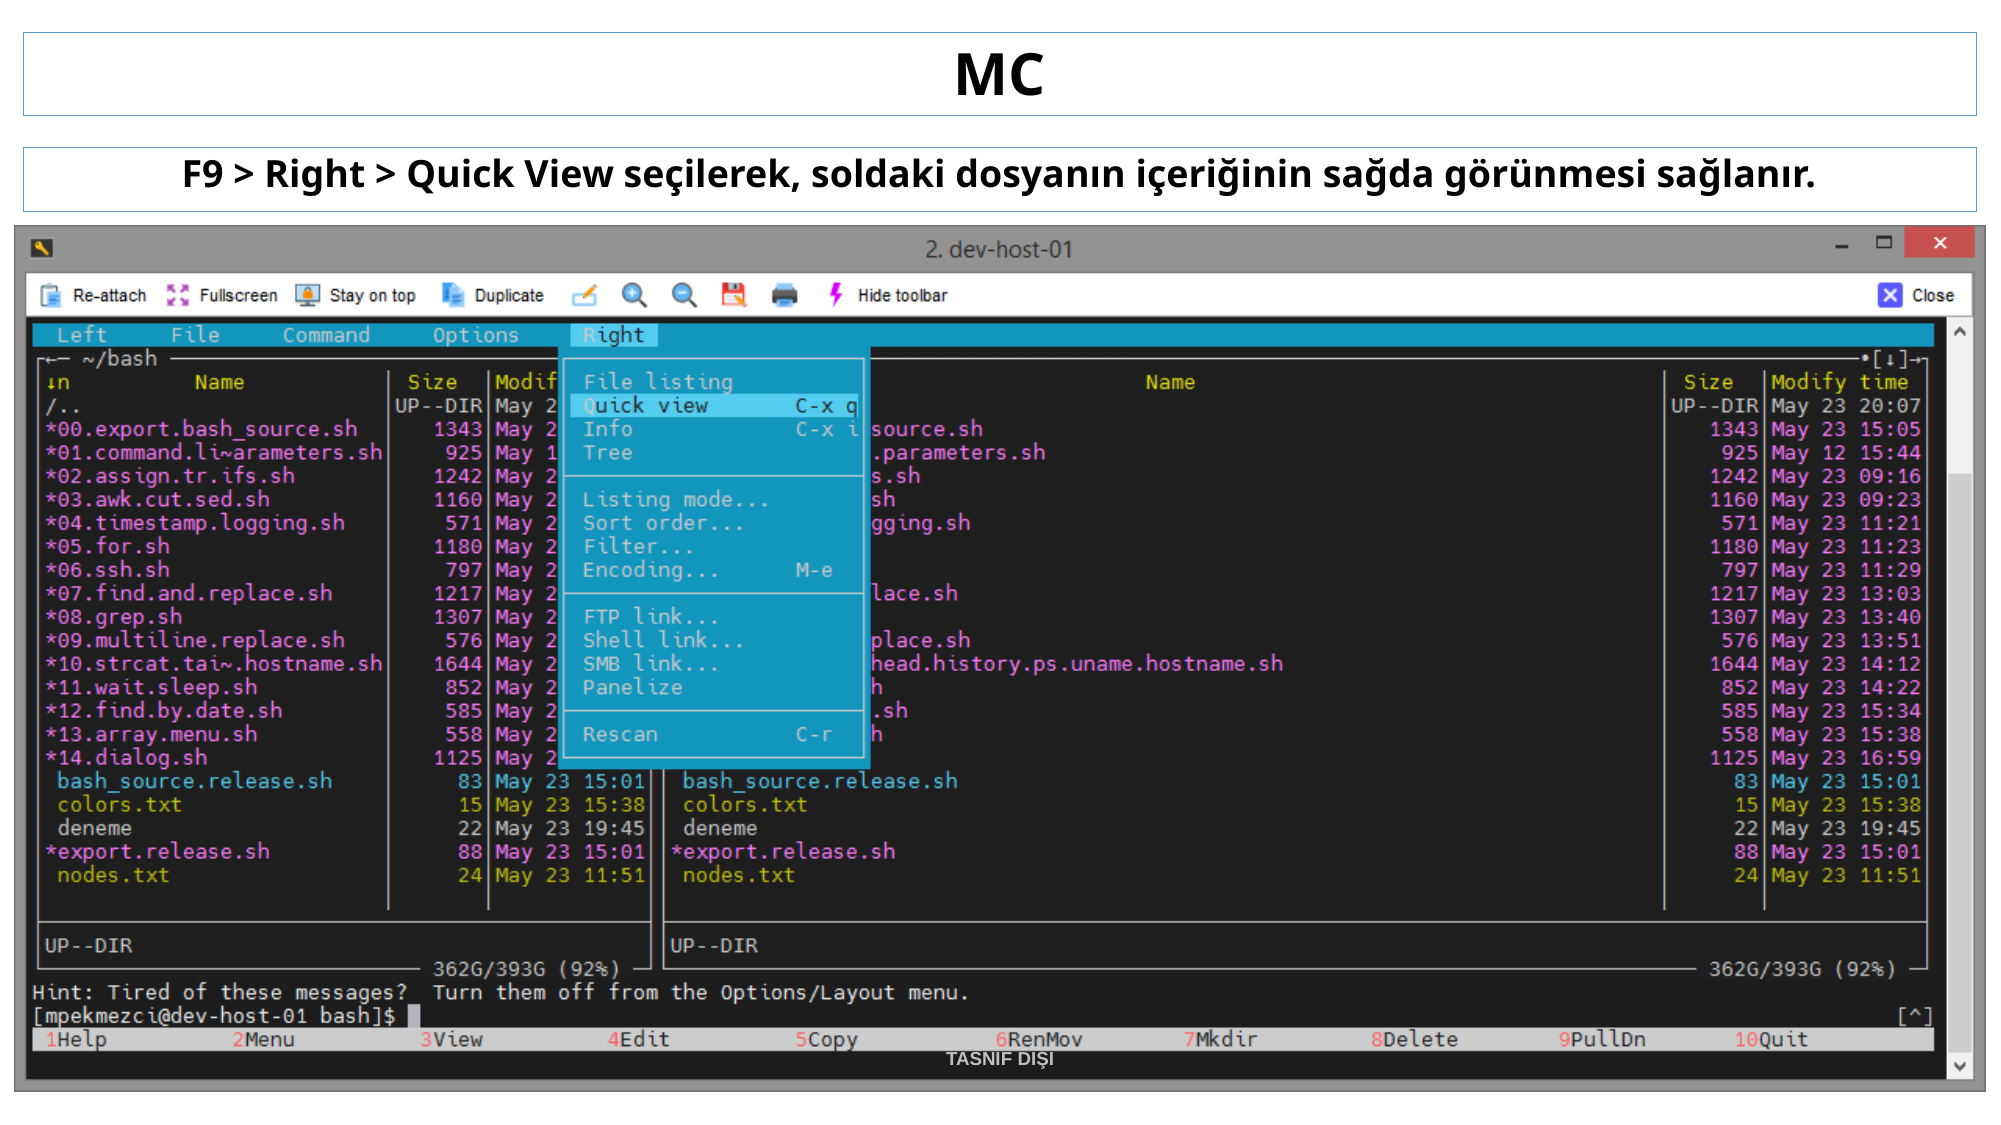

# MC
F9 > Right > Quick View seçilerek, soldaki dosyanın içeriğinin sağda görünmesi sağlanır.
TASNİF DIŞI